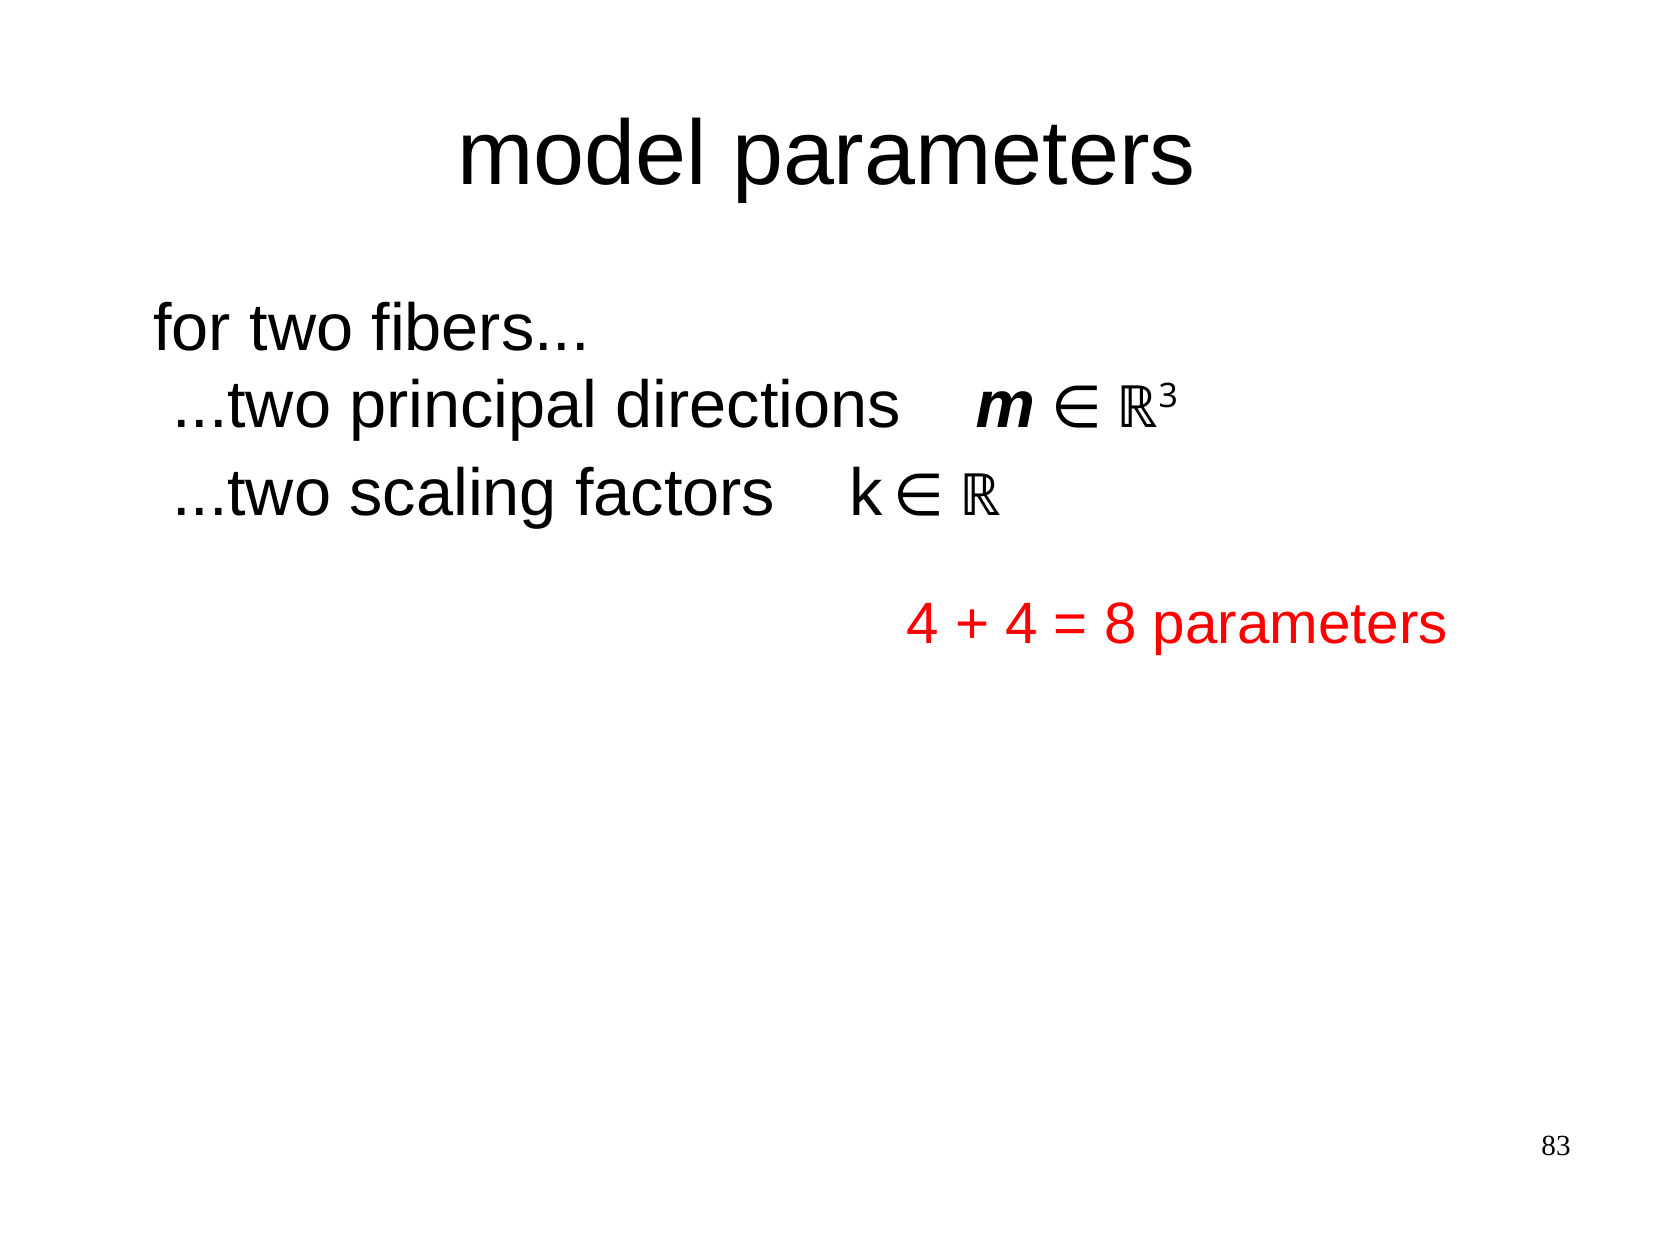

# model parameters
for two fibers...
 ...two principal directions m ∈ ℝ3
 ...two scaling factors k ∈ ℝ
 4 + 4 = 8 parameters
83